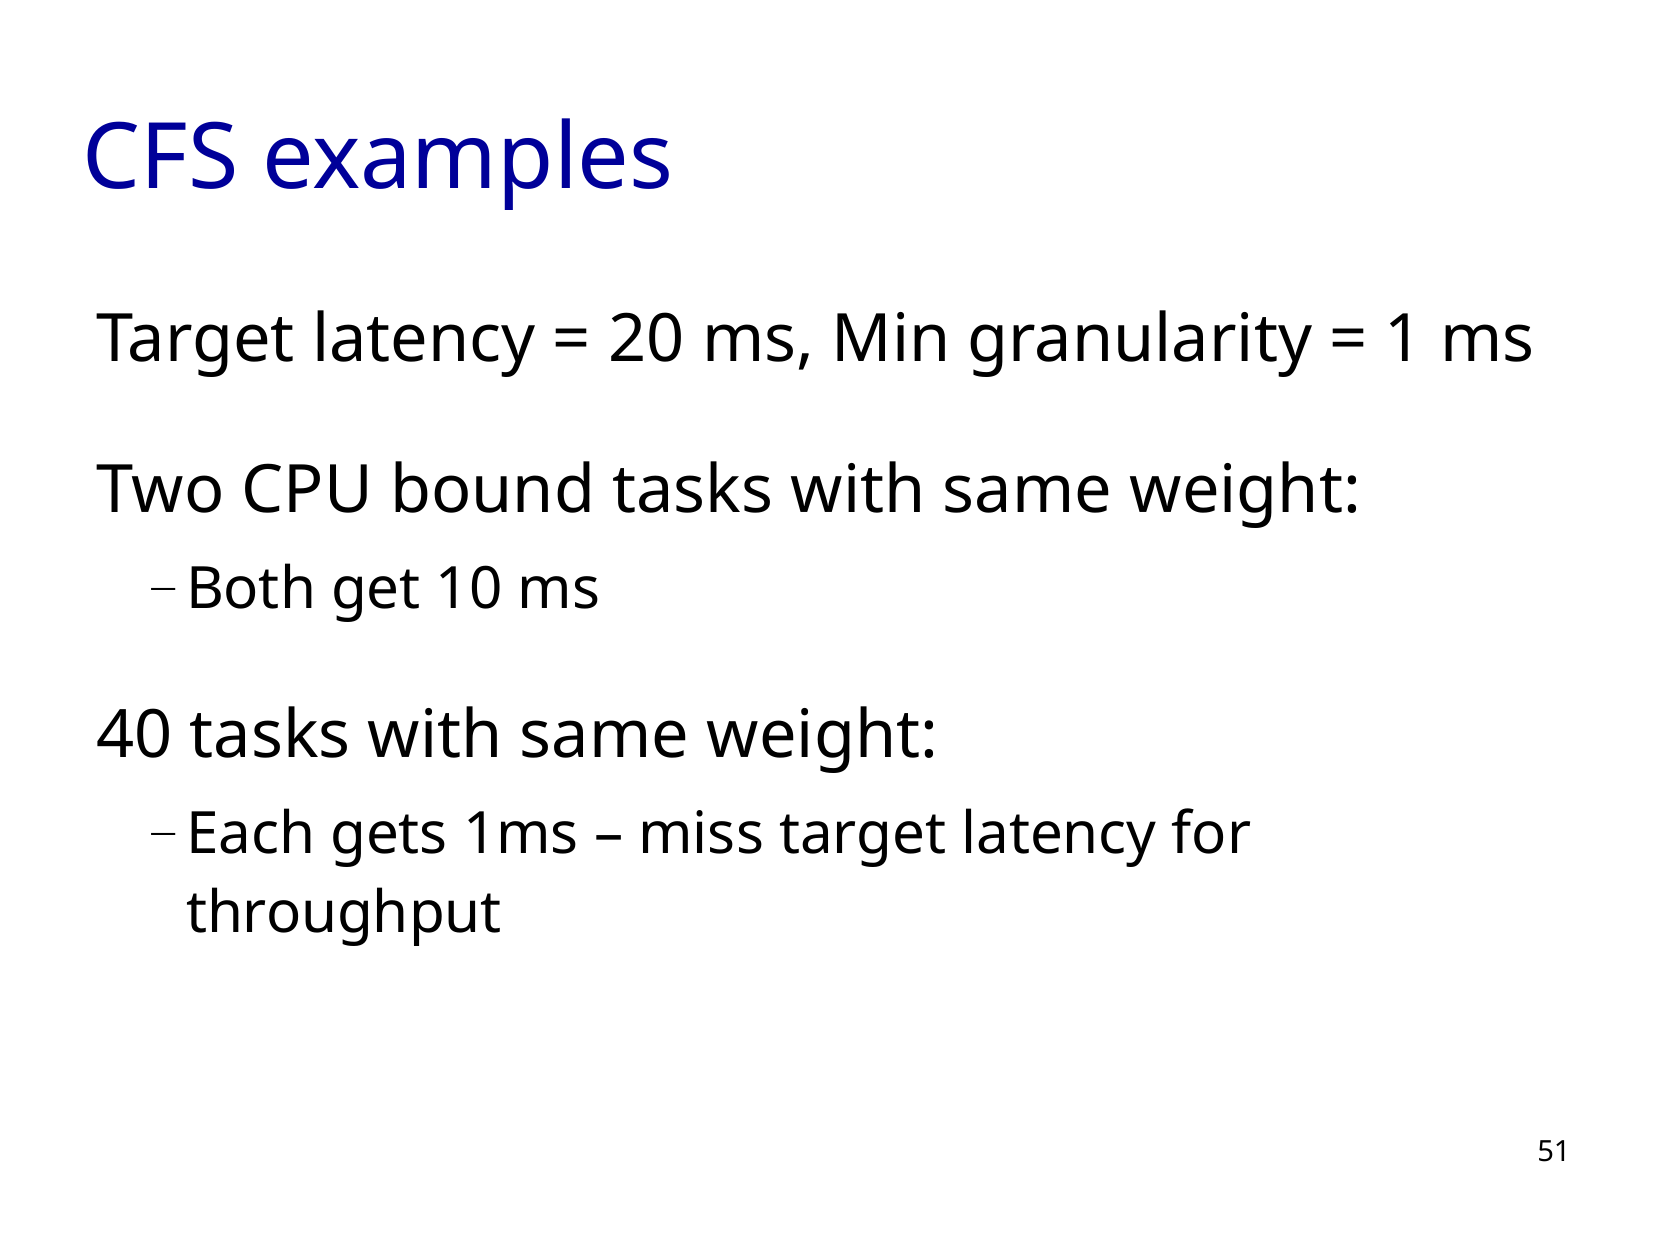

# CFS examples
Target latency = 20 ms, Min granularity = 1 ms
Two CPU bound tasks with same weight:
Both get 10 ms
40 tasks with same weight:
Each gets 1ms – miss target latency for throughput
51